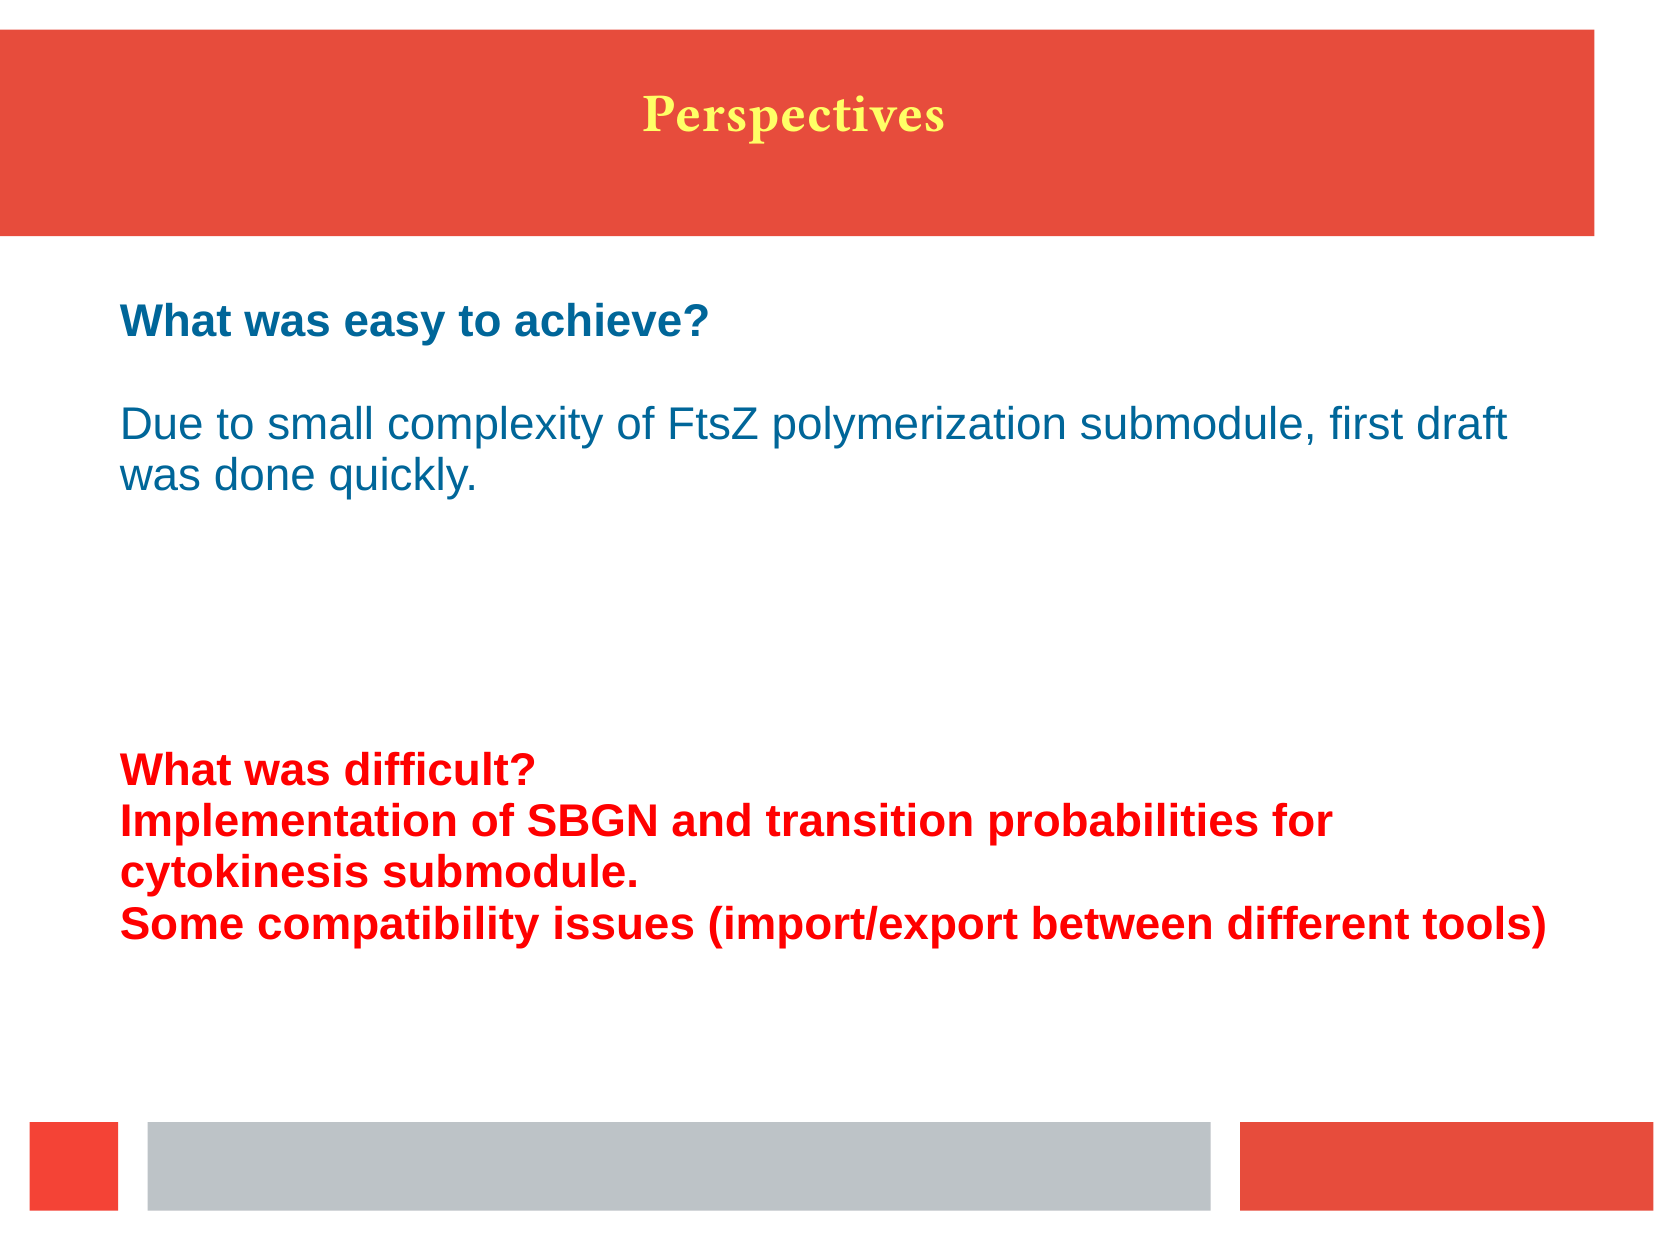

Perspectives
What was easy to achieve?
Due to small complexity of FtsZ polymerization submodule, first draft was done quickly.
What was difficult?
Implementation of SBGN and transition probabilities for cytokinesis submodule.
Some compatibility issues (import/export between different tools)